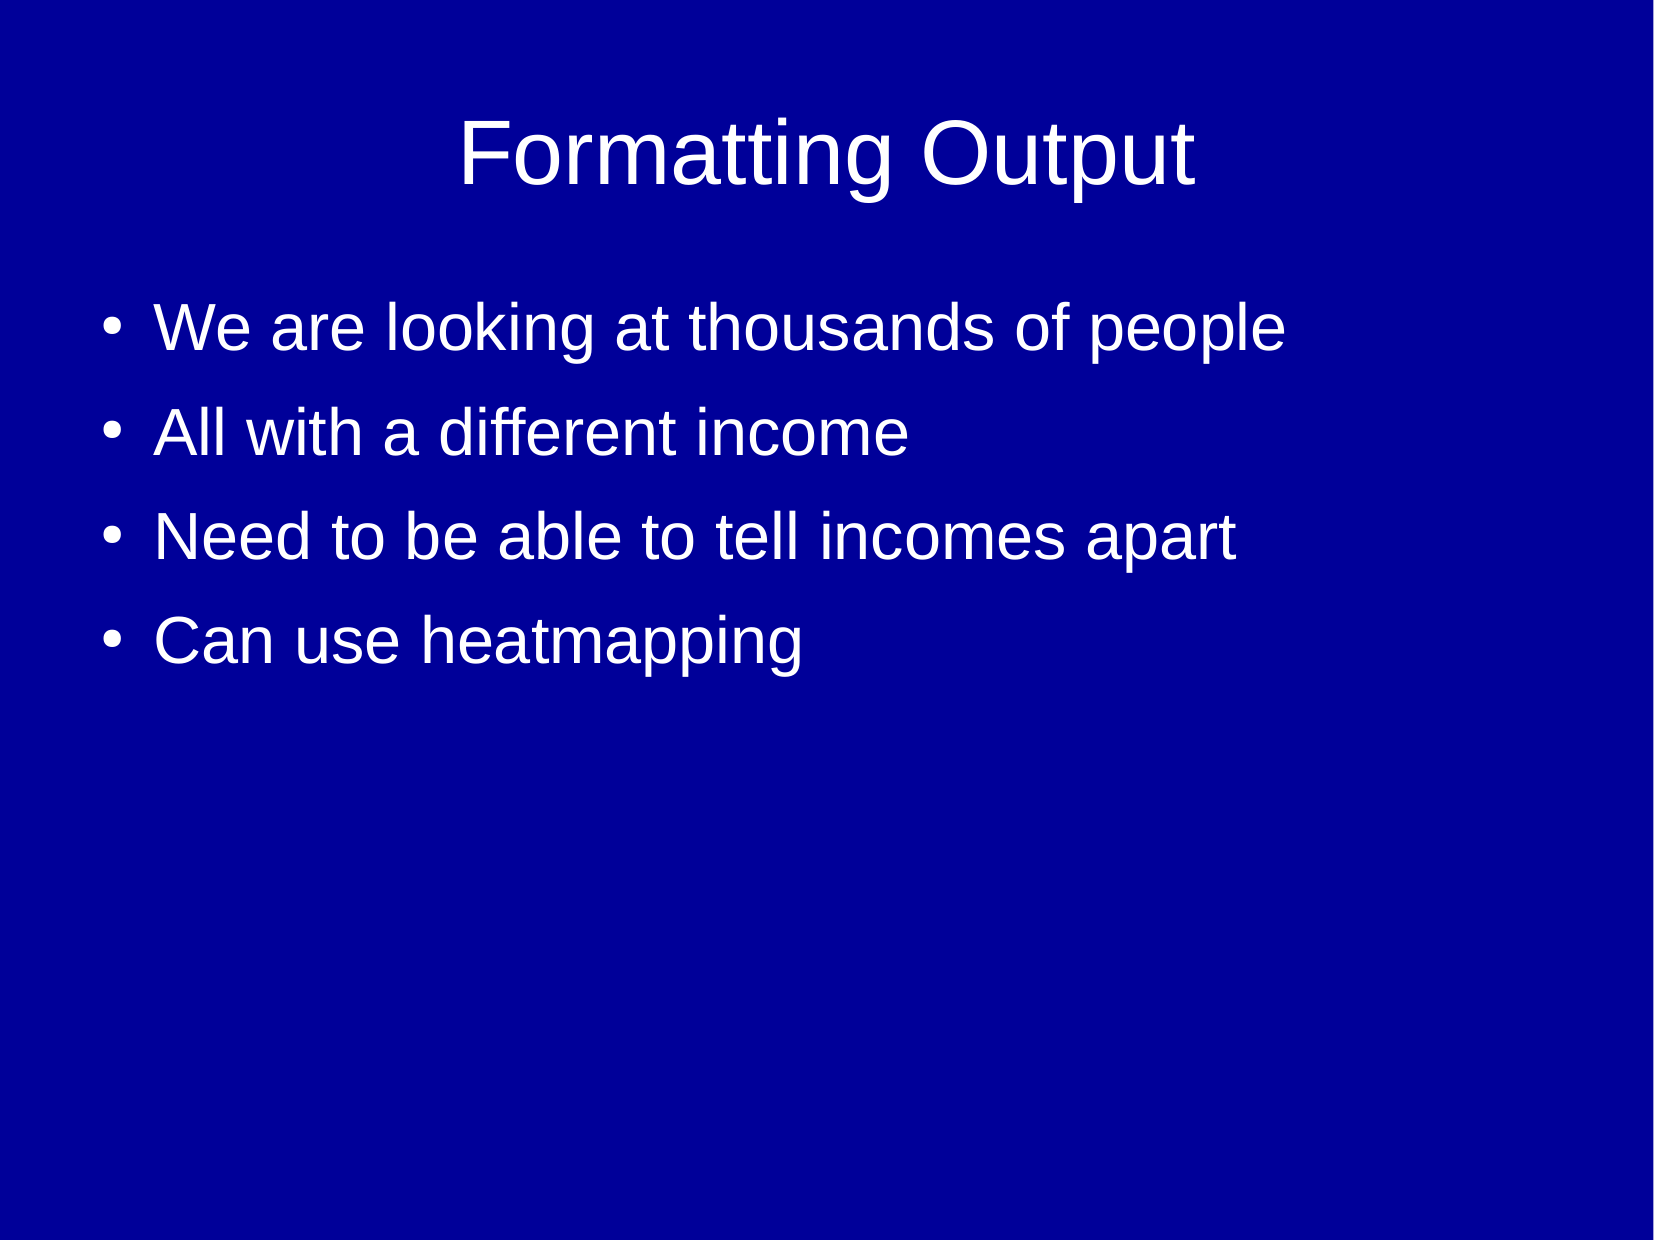

# Formatting Output
We are looking at thousands of people
All with a different income
Need to be able to tell incomes apart
Can use heatmapping